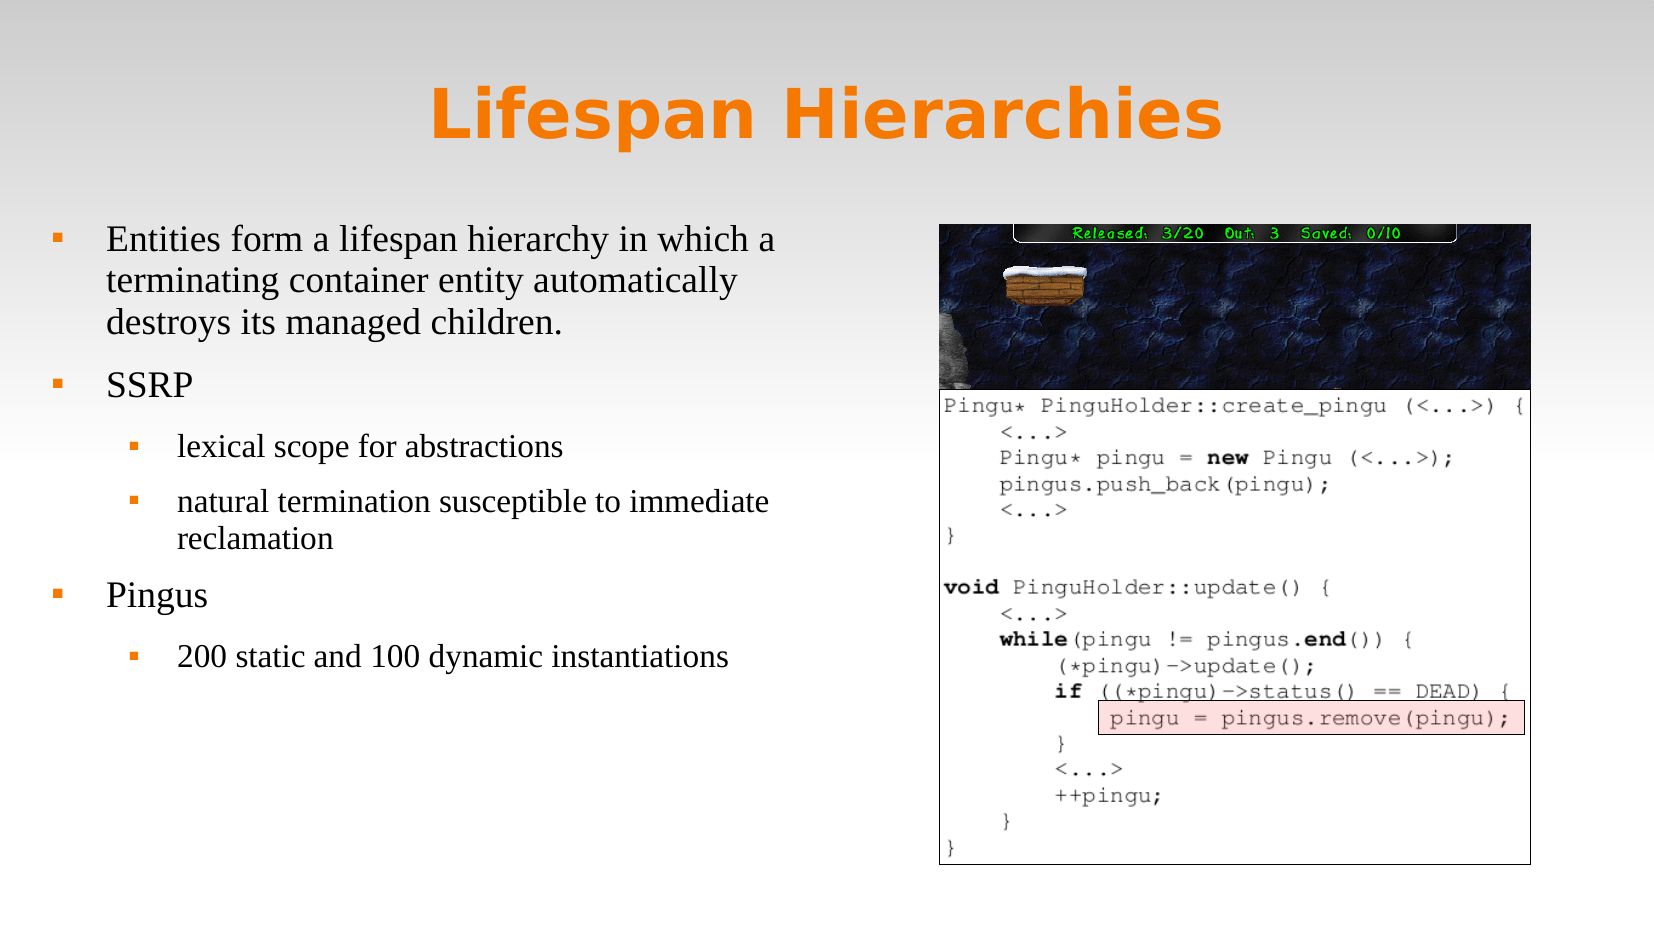

# Lifespan Hierarchies
Entities form a lifespan hierarchy in which a terminating container entity automatically destroys its managed children.
SSRP
lexical scope for abstractions
natural termination susceptible to immediate reclamation
Pingus
200 static and 100 dynamic instantiations